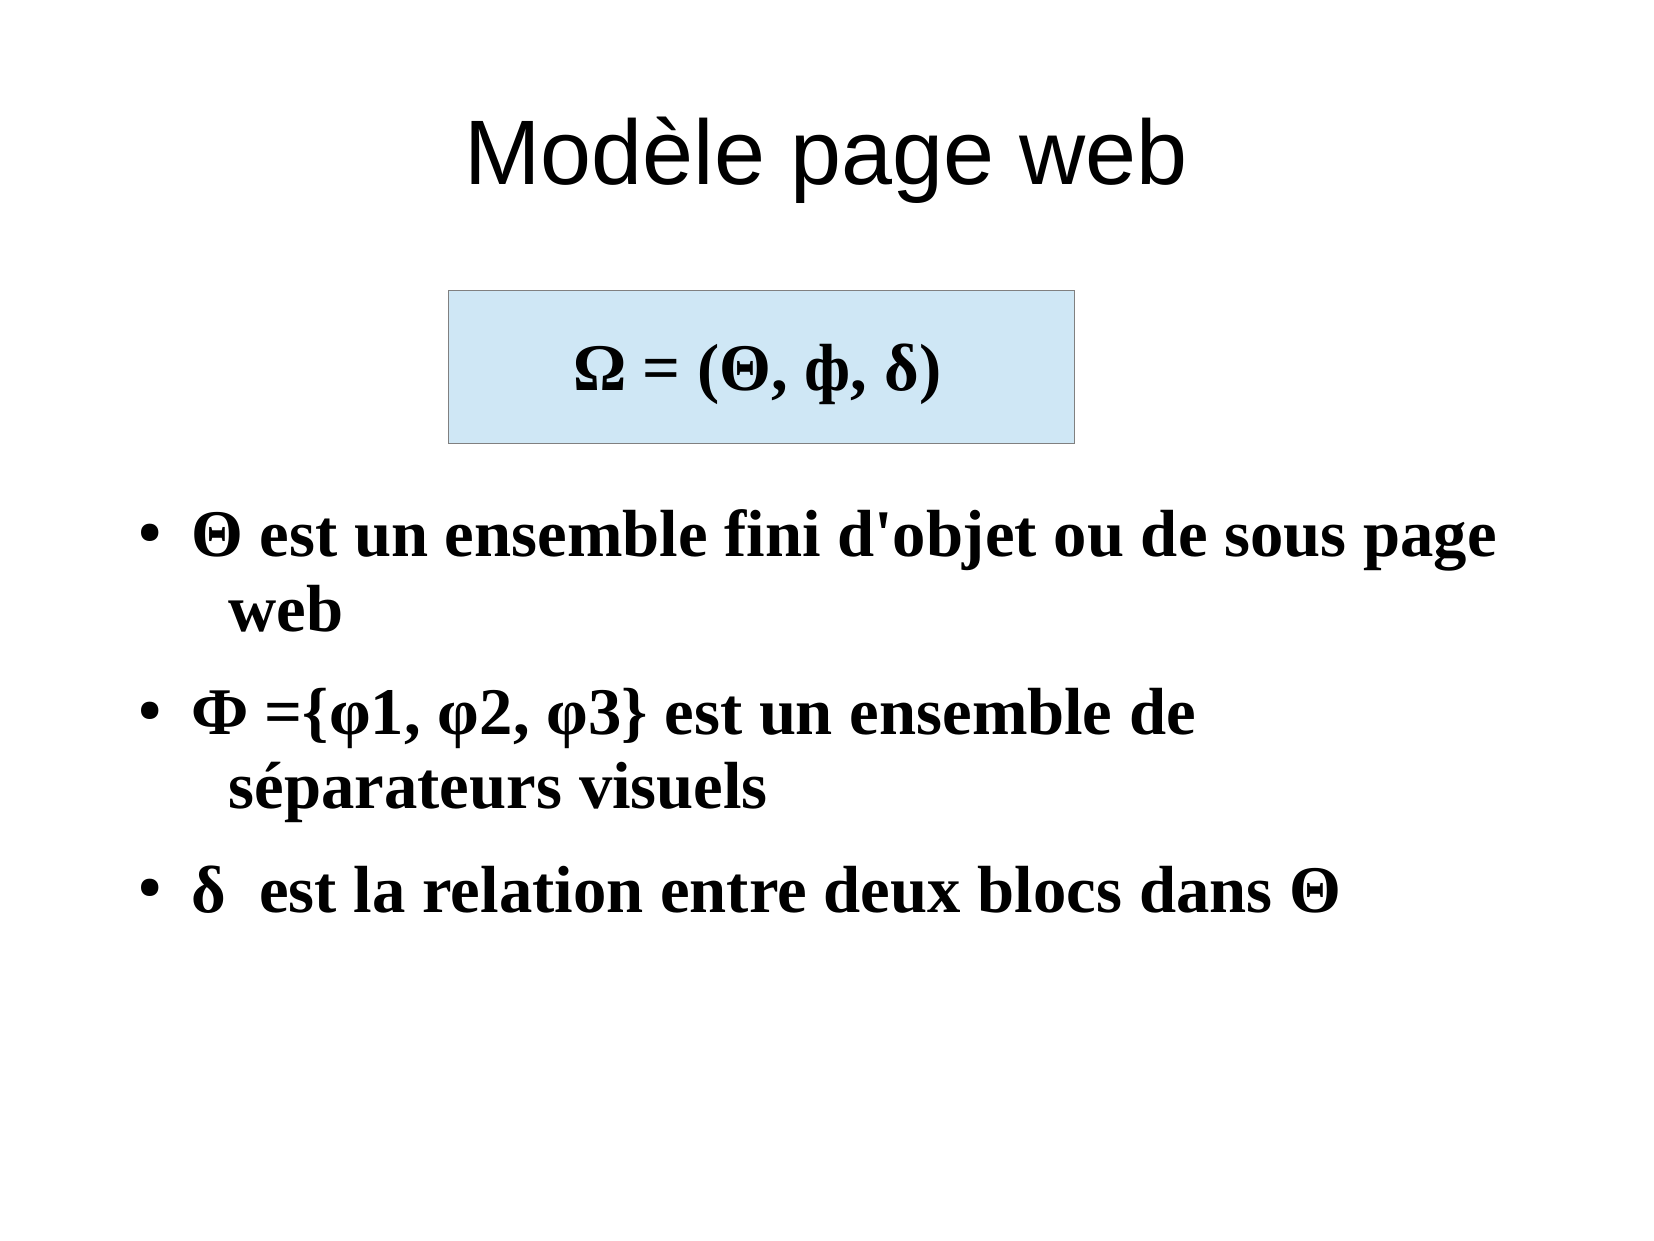

# Modèle page web
Θ est un ensemble fini d'objet ou de sous page web
Ф ={φ1, φ2, φ3} est un ensemble de séparateurs visuels
δ est la relation entre deux blocs dans Θ
Ω = (Θ, ф, δ)